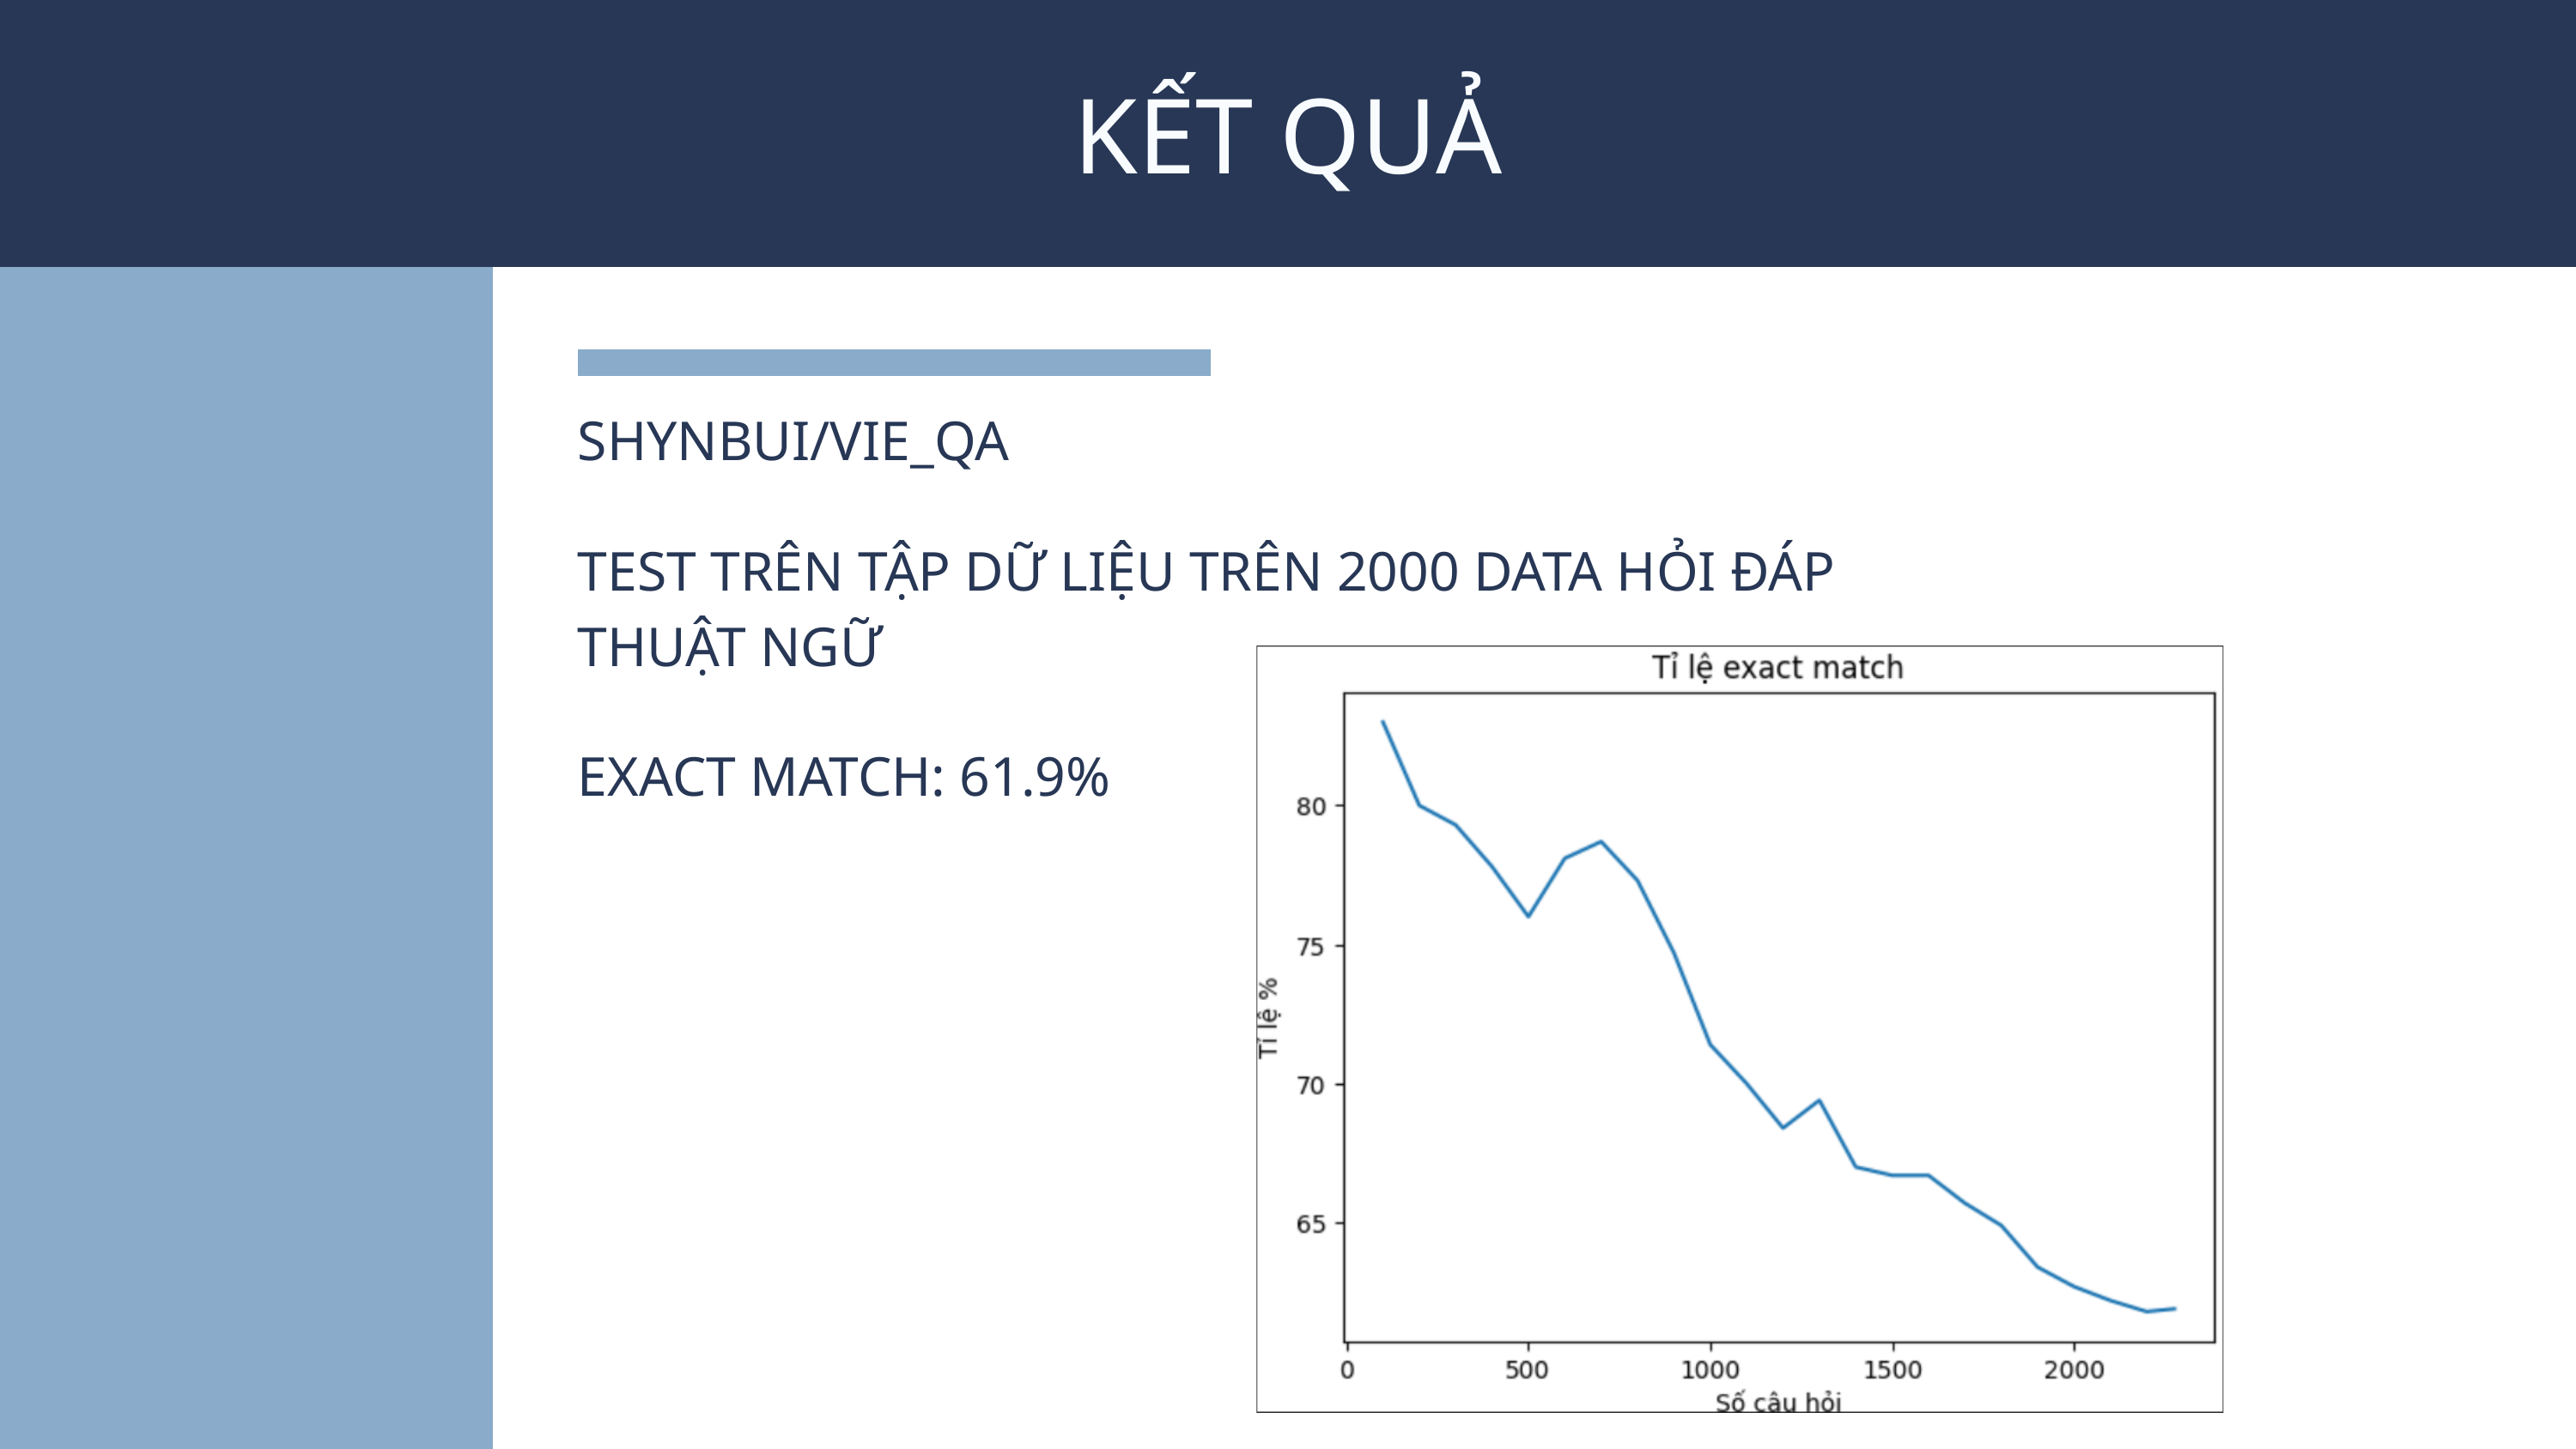

KẾT QUẢ
SHYNBUI/VIE_QA
TEST TRÊN TẬP DỮ LIỆU TRÊN 2000 DATA HỎI ĐÁP THUẬT NGỮ
EXACT MATCH: 61.9%